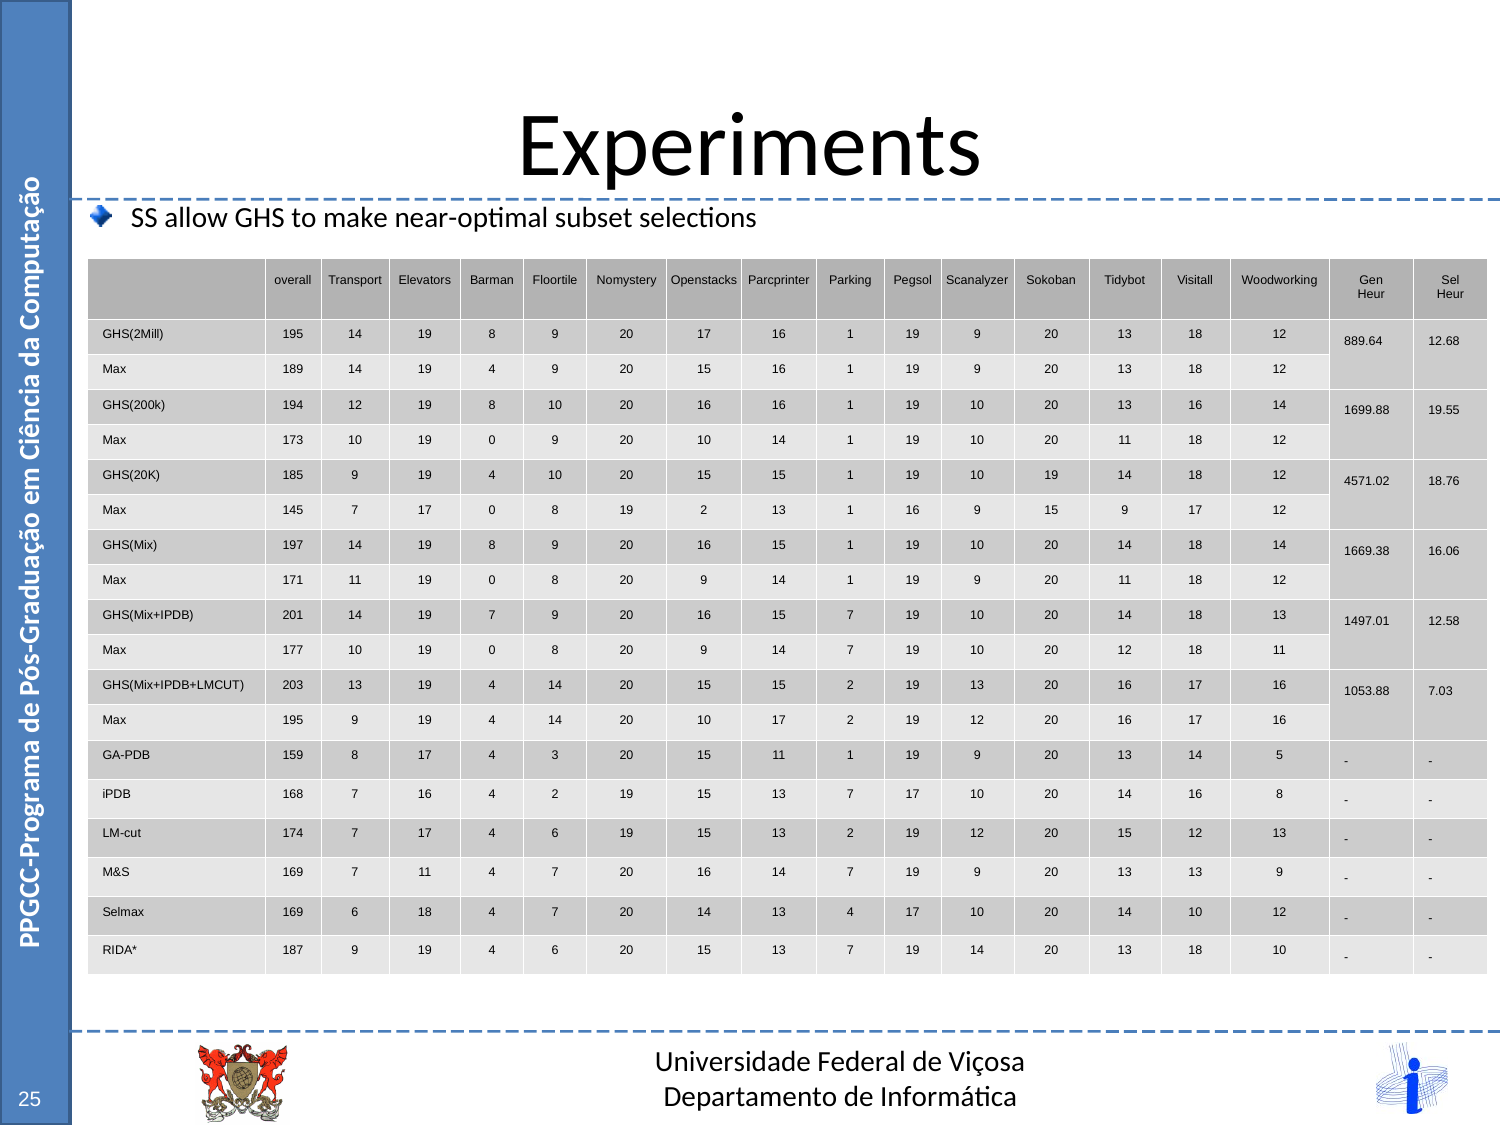

Experiments
 SS allow GHS to make near-optimal subset selections
| | overall | Transport | Elevators | Barman | Floortile | Nomystery | Openstacks | Parcprinter | Parking | Pegsol | Scanalyzer | Sokoban | Tidybot | Visitall | Woodworking | Gen Heur | Sel Heur |
| --- | --- | --- | --- | --- | --- | --- | --- | --- | --- | --- | --- | --- | --- | --- | --- | --- | --- |
| GHS(2Mill) | 195 | 14 | 19 | 8 | 9 | 20 | 17 | 16 | 1 | 19 | 9 | 20 | 13 | 18 | 12 | 889.64 | 12.68 |
| Max | 189 | 14 | 19 | 4 | 9 | 20 | 15 | 16 | 1 | 19 | 9 | 20 | 13 | 18 | 12 | | |
| GHS(200k) | 194 | 12 | 19 | 8 | 10 | 20 | 16 | 16 | 1 | 19 | 10 | 20 | 13 | 16 | 14 | 1699.88 | 19.55 |
| Max | 173 | 10 | 19 | 0 | 9 | 20 | 10 | 14 | 1 | 19 | 10 | 20 | 11 | 18 | 12 | | |
| GHS(20K) | 185 | 9 | 19 | 4 | 10 | 20 | 15 | 15 | 1 | 19 | 10 | 19 | 14 | 18 | 12 | 4571.02 | 18.76 |
| Max | 145 | 7 | 17 | 0 | 8 | 19 | 2 | 13 | 1 | 16 | 9 | 15 | 9 | 17 | 12 | | |
| GHS(Mix) | 197 | 14 | 19 | 8 | 9 | 20 | 16 | 15 | 1 | 19 | 10 | 20 | 14 | 18 | 14 | 1669.38 | 16.06 |
| Max | 171 | 11 | 19 | 0 | 8 | 20 | 9 | 14 | 1 | 19 | 9 | 20 | 11 | 18 | 12 | | |
| GHS(Mix+IPDB) | 201 | 14 | 19 | 7 | 9 | 20 | 16 | 15 | 7 | 19 | 10 | 20 | 14 | 18 | 13 | 1497.01 | 12.58 |
| Max | 177 | 10 | 19 | 0 | 8 | 20 | 9 | 14 | 7 | 19 | 10 | 20 | 12 | 18 | 11 | | |
| GHS(Mix+IPDB+LMCUT) | 203 | 13 | 19 | 4 | 14 | 20 | 15 | 15 | 2 | 19 | 13 | 20 | 16 | 17 | 16 | 1053.88 | 7.03 |
| Max | 195 | 9 | 19 | 4 | 14 | 20 | 10 | 17 | 2 | 19 | 12 | 20 | 16 | 17 | 16 | | |
| GA-PDB | 159 | 8 | 17 | 4 | 3 | 20 | 15 | 11 | 1 | 19 | 9 | 20 | 13 | 14 | 5 | - | - |
| iPDB | 168 | 7 | 16 | 4 | 2 | 19 | 15 | 13 | 7 | 17 | 10 | 20 | 14 | 16 | 8 | - | - |
| LM-cut | 174 | 7 | 17 | 4 | 6 | 19 | 15 | 13 | 2 | 19 | 12 | 20 | 15 | 12 | 13 | - | - |
| M&S | 169 | 7 | 11 | 4 | 7 | 20 | 16 | 14 | 7 | 19 | 9 | 20 | 13 | 13 | 9 | - | - |
| Selmax | 169 | 6 | 18 | 4 | 7 | 20 | 14 | 13 | 4 | 17 | 10 | 20 | 14 | 10 | 12 | - | - |
| RIDA\* | 187 | 9 | 19 | 4 | 6 | 20 | 15 | 13 | 7 | 19 | 14 | 20 | 13 | 18 | 10 | - | - |
PPGCC-Programa de Pós-Graduação em Ciência da Computação
Universidade Federal de Viçosa
Departamento de Informática
25